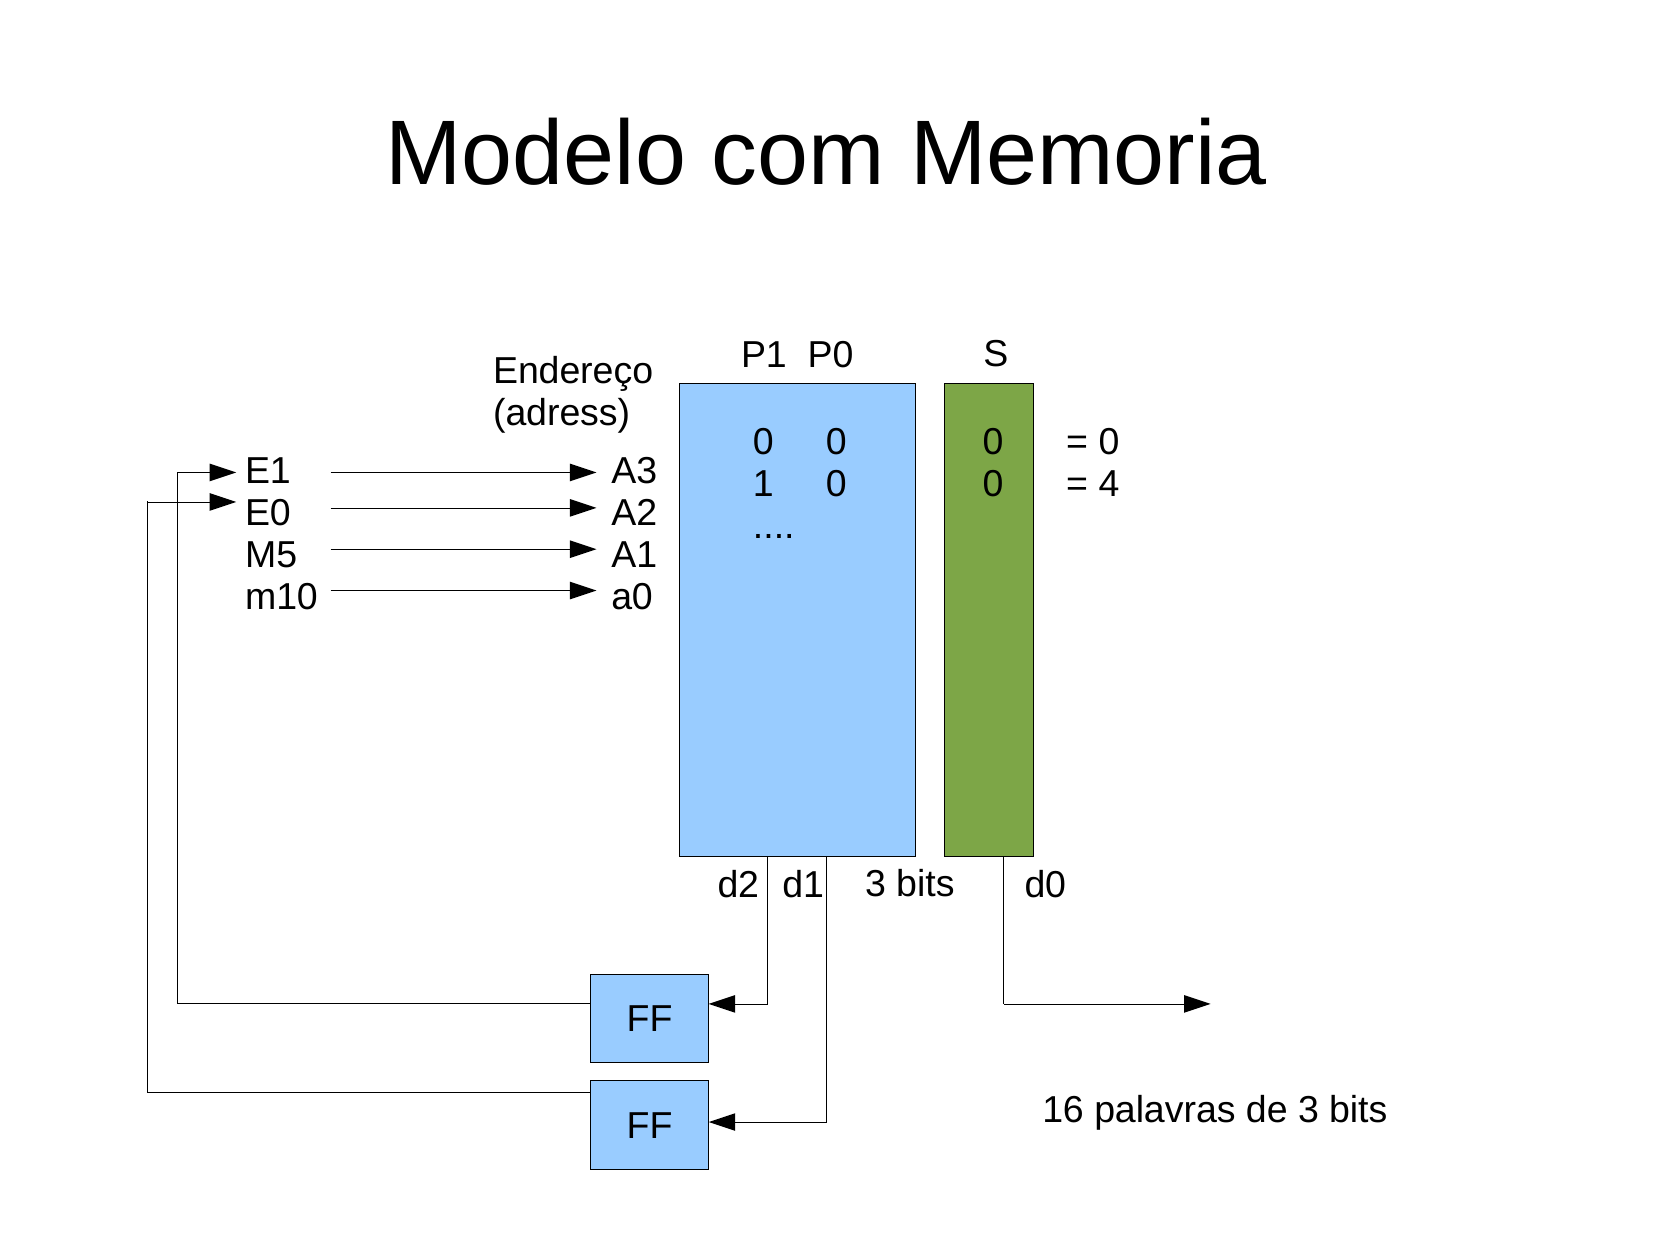

# Modelo com Memoria
S
P1 P0
Endereço
(adress)
0 0 0 = 0
1 0 0 = 4
....
E1
E0
M5
m10
A3
A2
A1
a0
3 bits
d2
d1
d0
FF
FF
16 palavras de 3 bits